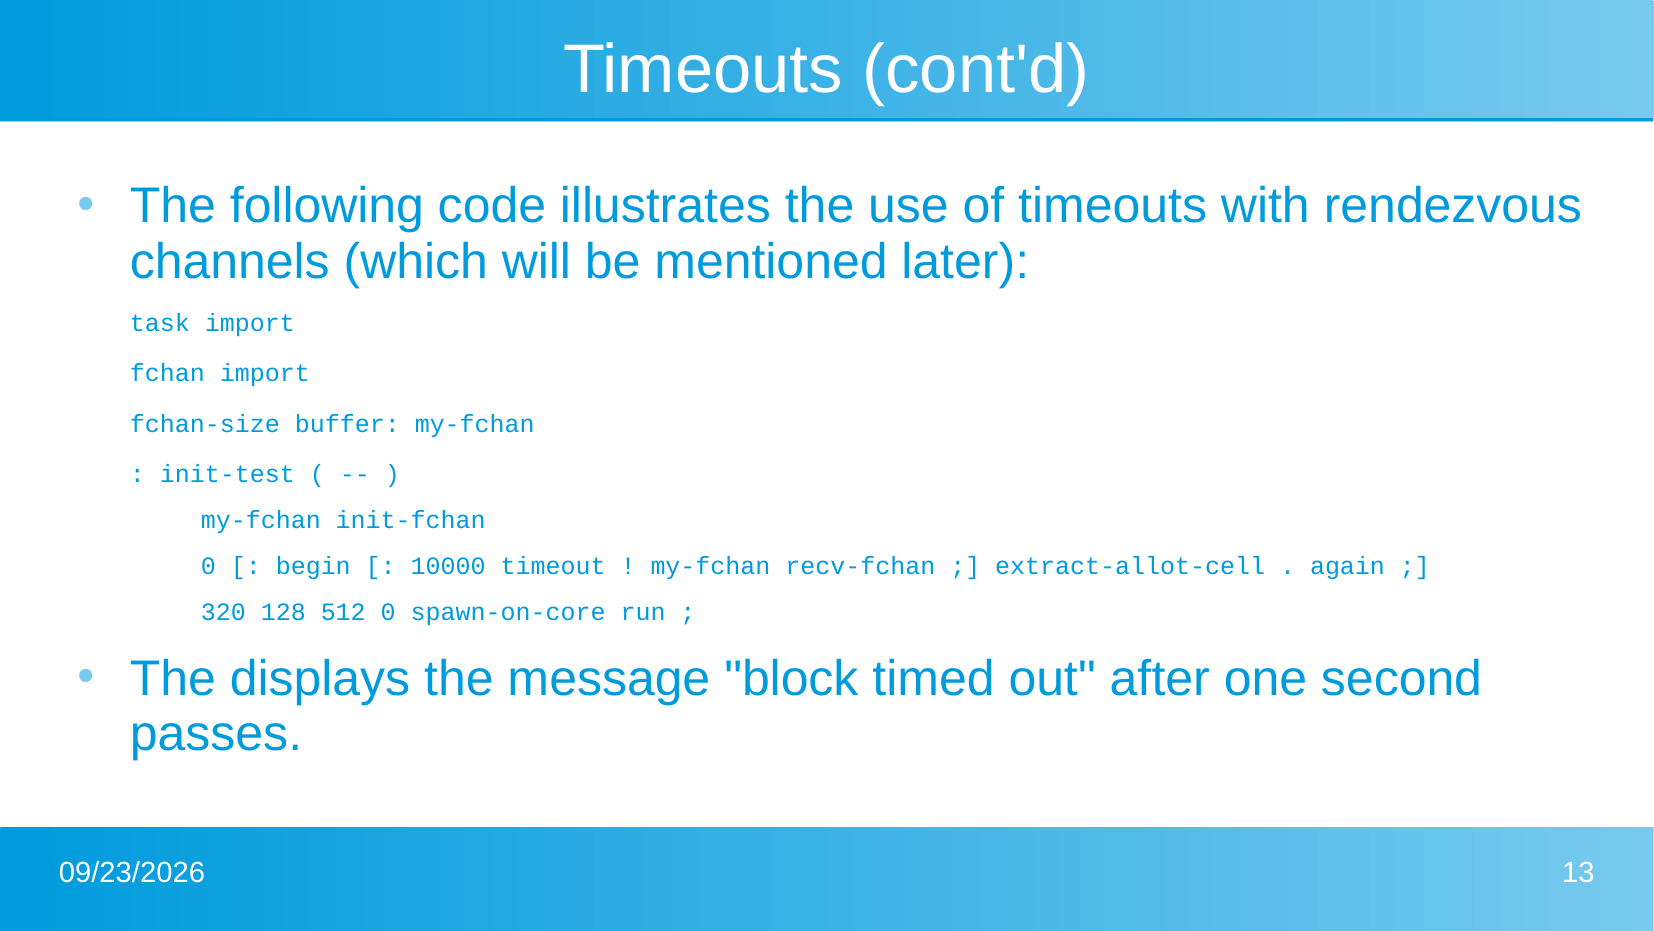

# Timeouts (cont'd)
The following code illustrates the use of timeouts with rendezvous channels (which will be mentioned later):
task import
fchan import
fchan-size buffer: my-fchan
: init-test ( -- )
my-fchan init-fchan
0 [: begin [: 10000 timeout ! my-fchan recv-fchan ;] extract-allot-cell . again ;]
320 128 512 0 spawn-on-core run ;
The displays the message "block timed out" after one second passes.
13